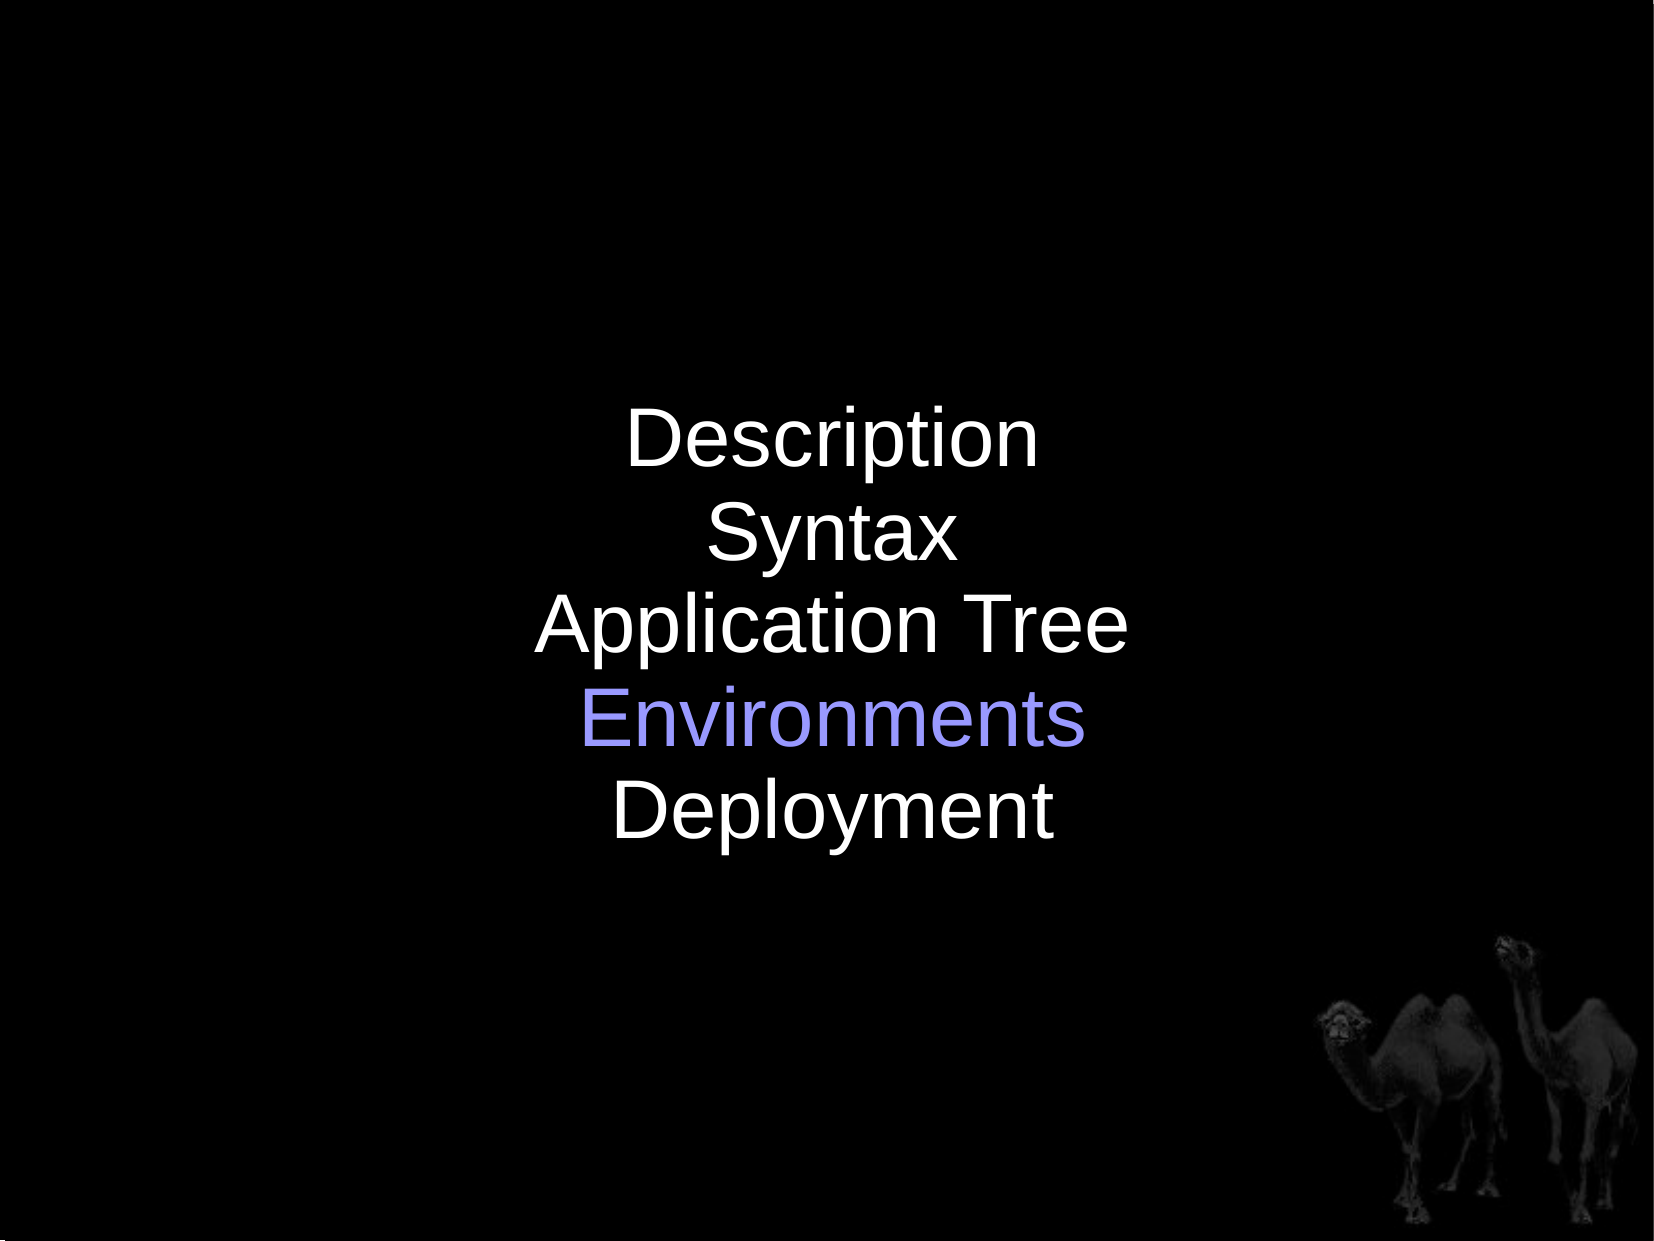

# Description
Syntax
Application Tree
Environments
Deployment